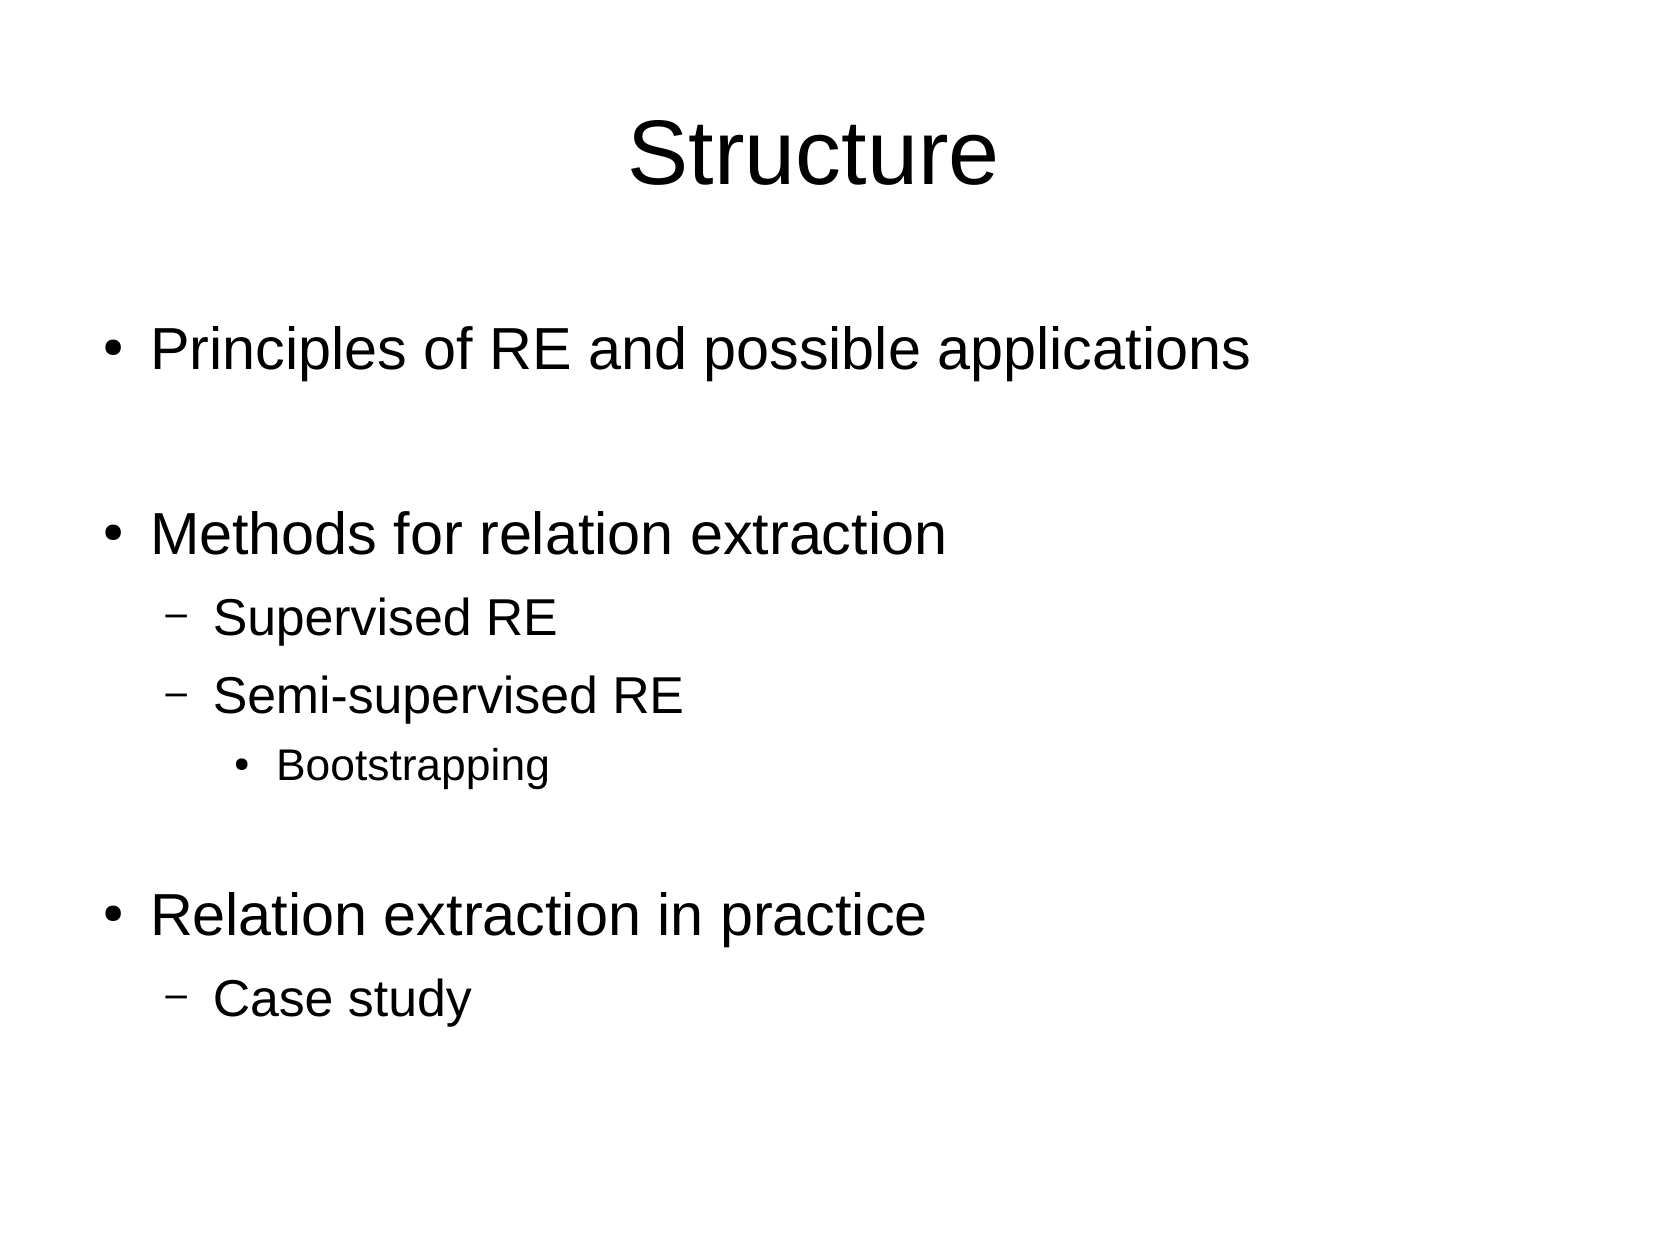

# Structure
Principles of RE and possible applications
Methods for relation extraction
Supervised RE
Semi-supervised RE
Bootstrapping
Relation extraction in practice
Case study